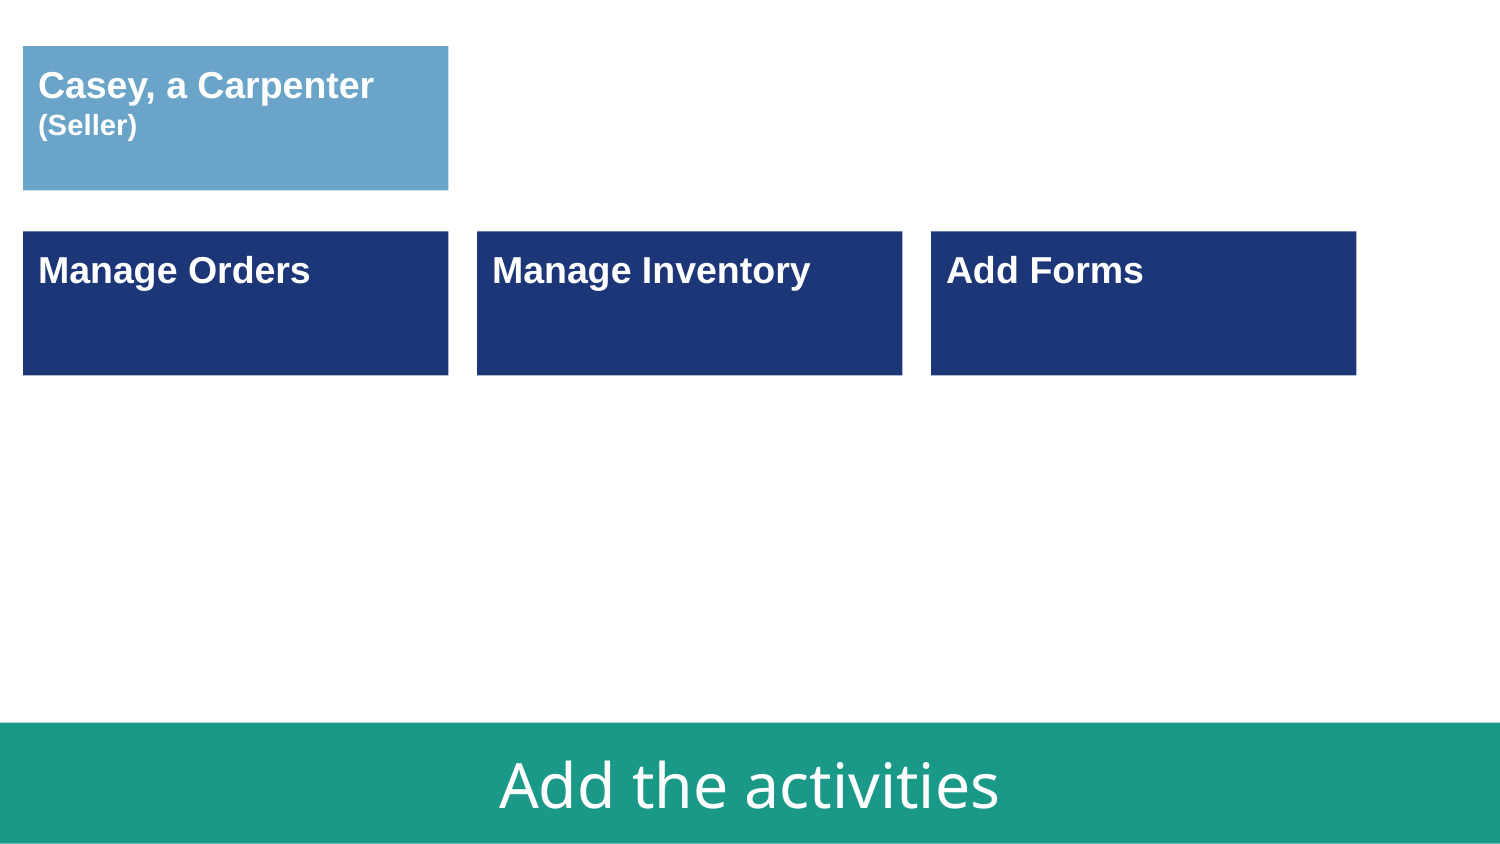

Casey, a Carpenter
(Seller)
Manage Orders
Manage Inventory
Add Forms
# Add the activities